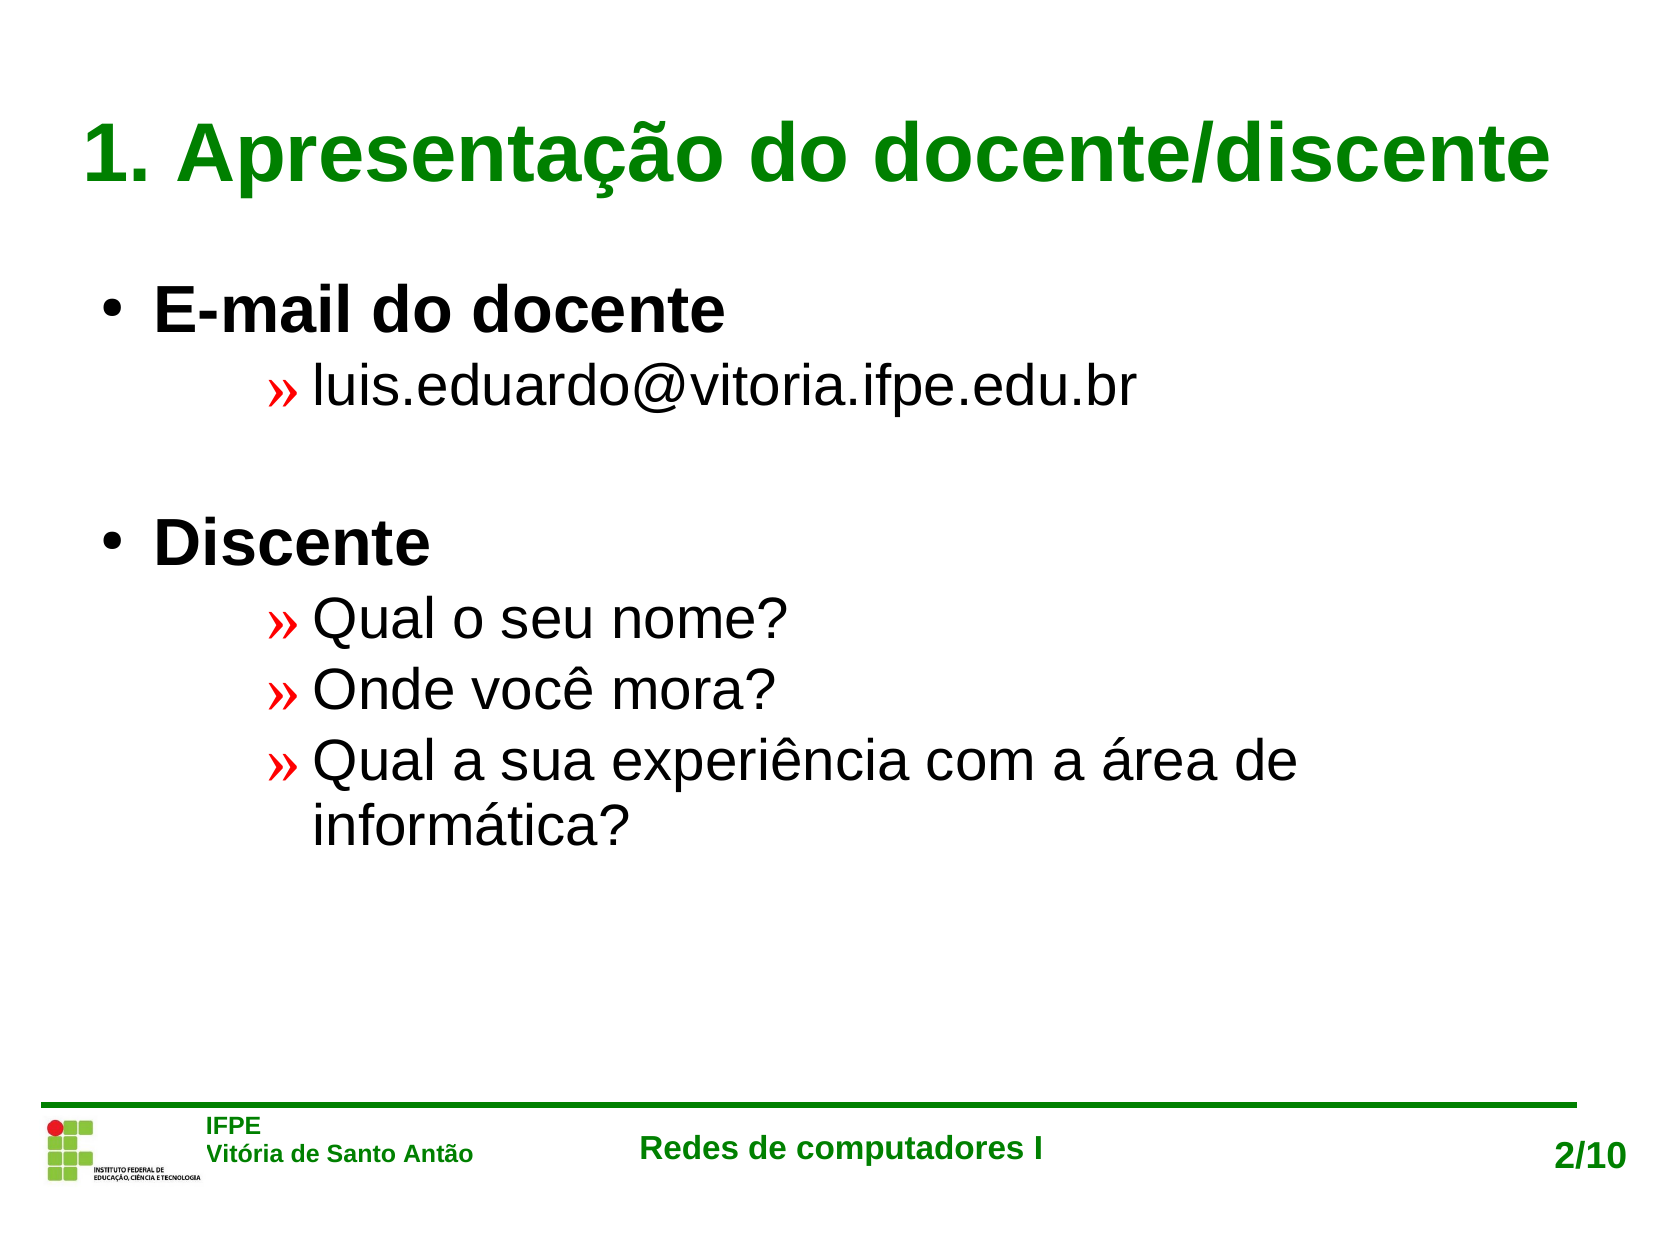

# 1. Apresentação do docente/discente
E-mail do docente
luis.eduardo@vitoria.ifpe.edu.br
Discente
Qual o seu nome?
Onde você mora?
Qual a sua experiência com a área de informática?